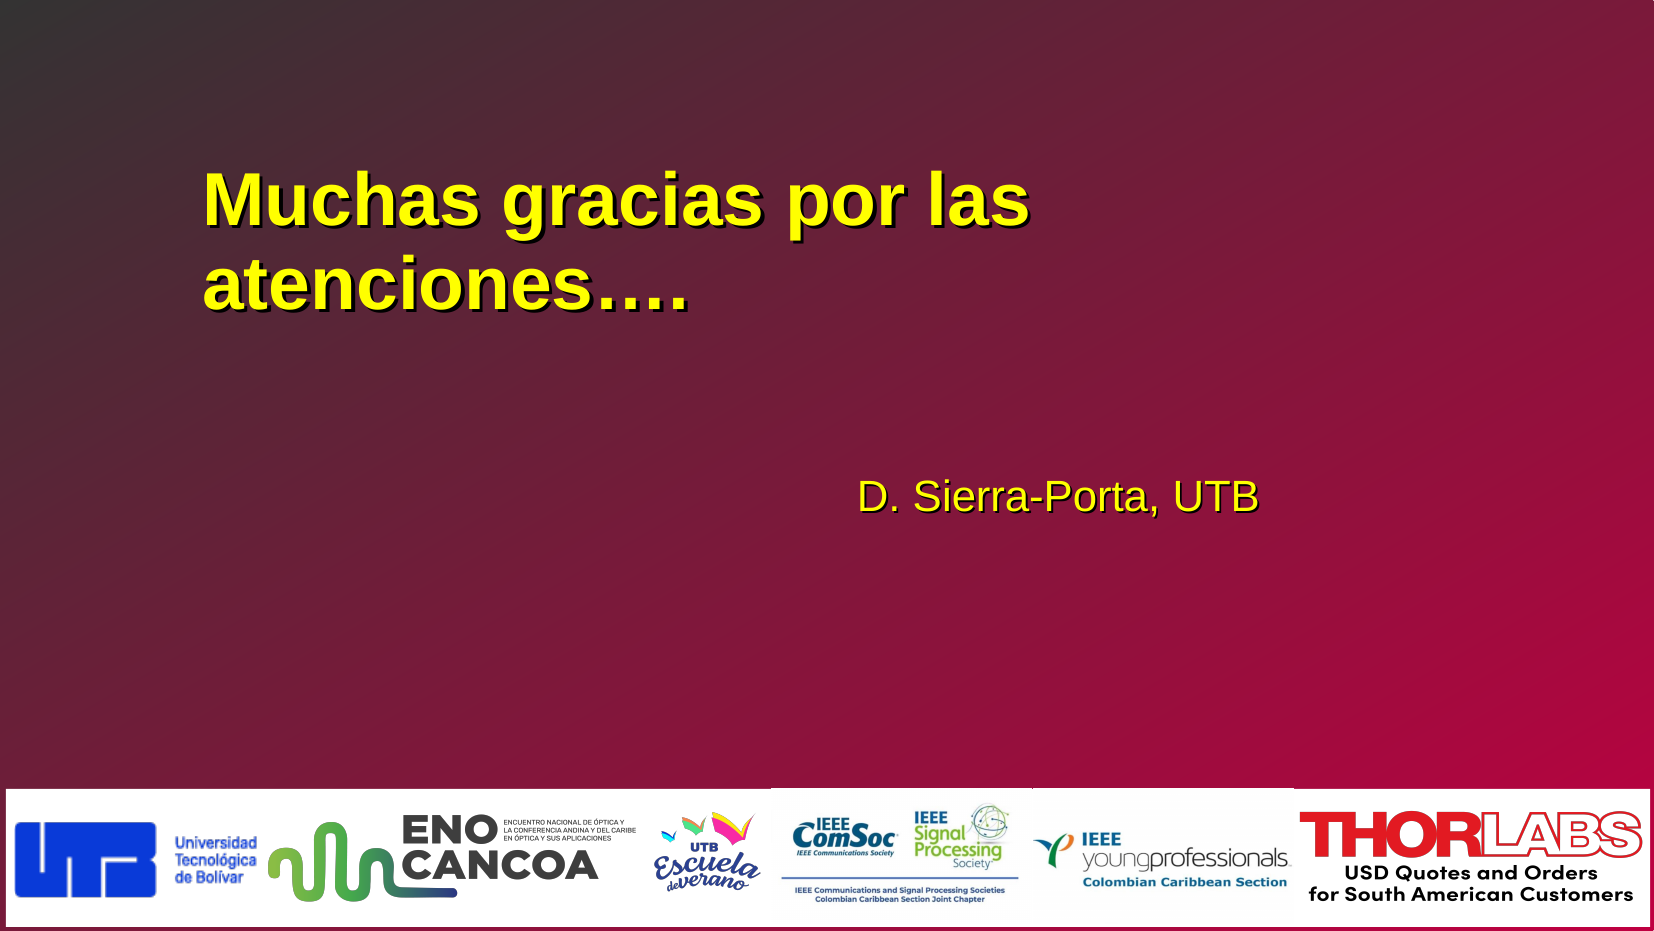

Muchas gracias por las atenciones….
D. Sierra-Porta, UTB